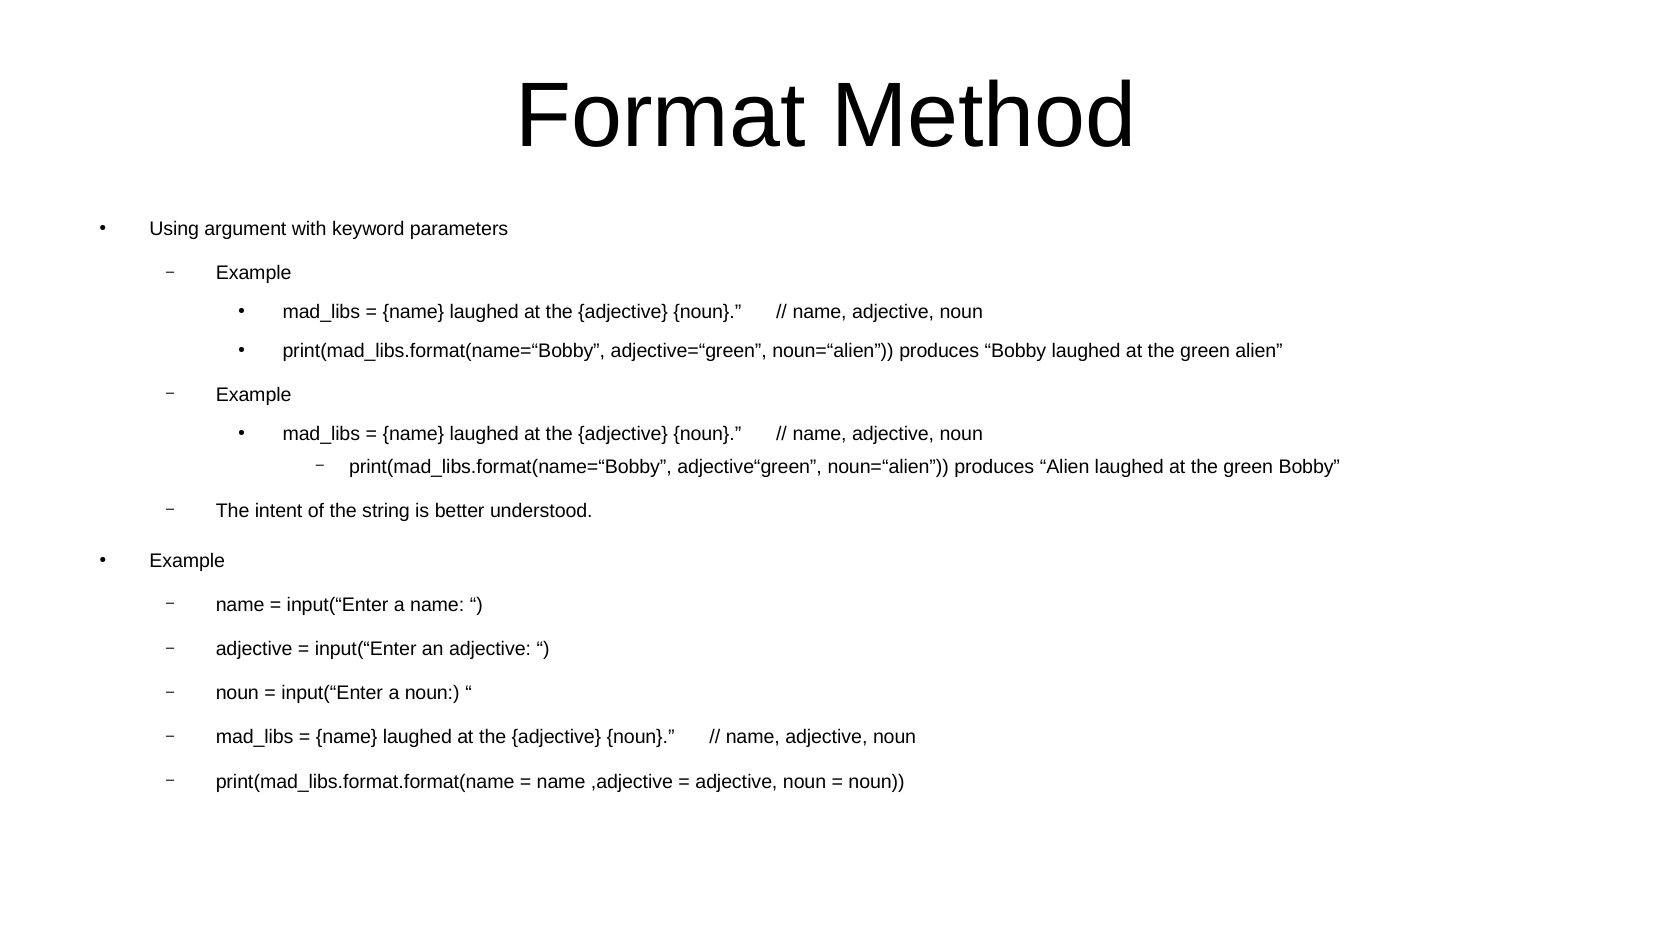

# Format Method
Using argument with keyword parameters
Example
mad_libs = {name} laughed at the {adjective} {noun}.” 				// name, adjective, noun
print(mad_libs.format(name=“Bobby”, adjective=“green”, noun=“alien”)) produces “Bobby laughed at the green alien”
Example
mad_libs = {name} laughed at the {adjective} {noun}.” 				// name, adjective, noun
print(mad_libs.format(name=“Bobby”, adjective“green”, noun=“alien”)) produces “Alien laughed at the green Bobby”
The intent of the string is better understood.
Example
name = input(“Enter a name: “)
adjective = input(“Enter an adjective: “)
noun = input(“Enter a noun:) “
mad_libs = {name} laughed at the {adjective} {noun}.” 				// name, adjective, noun
print(mad_libs.format.format(name = name ,adjective = adjective, noun = noun))